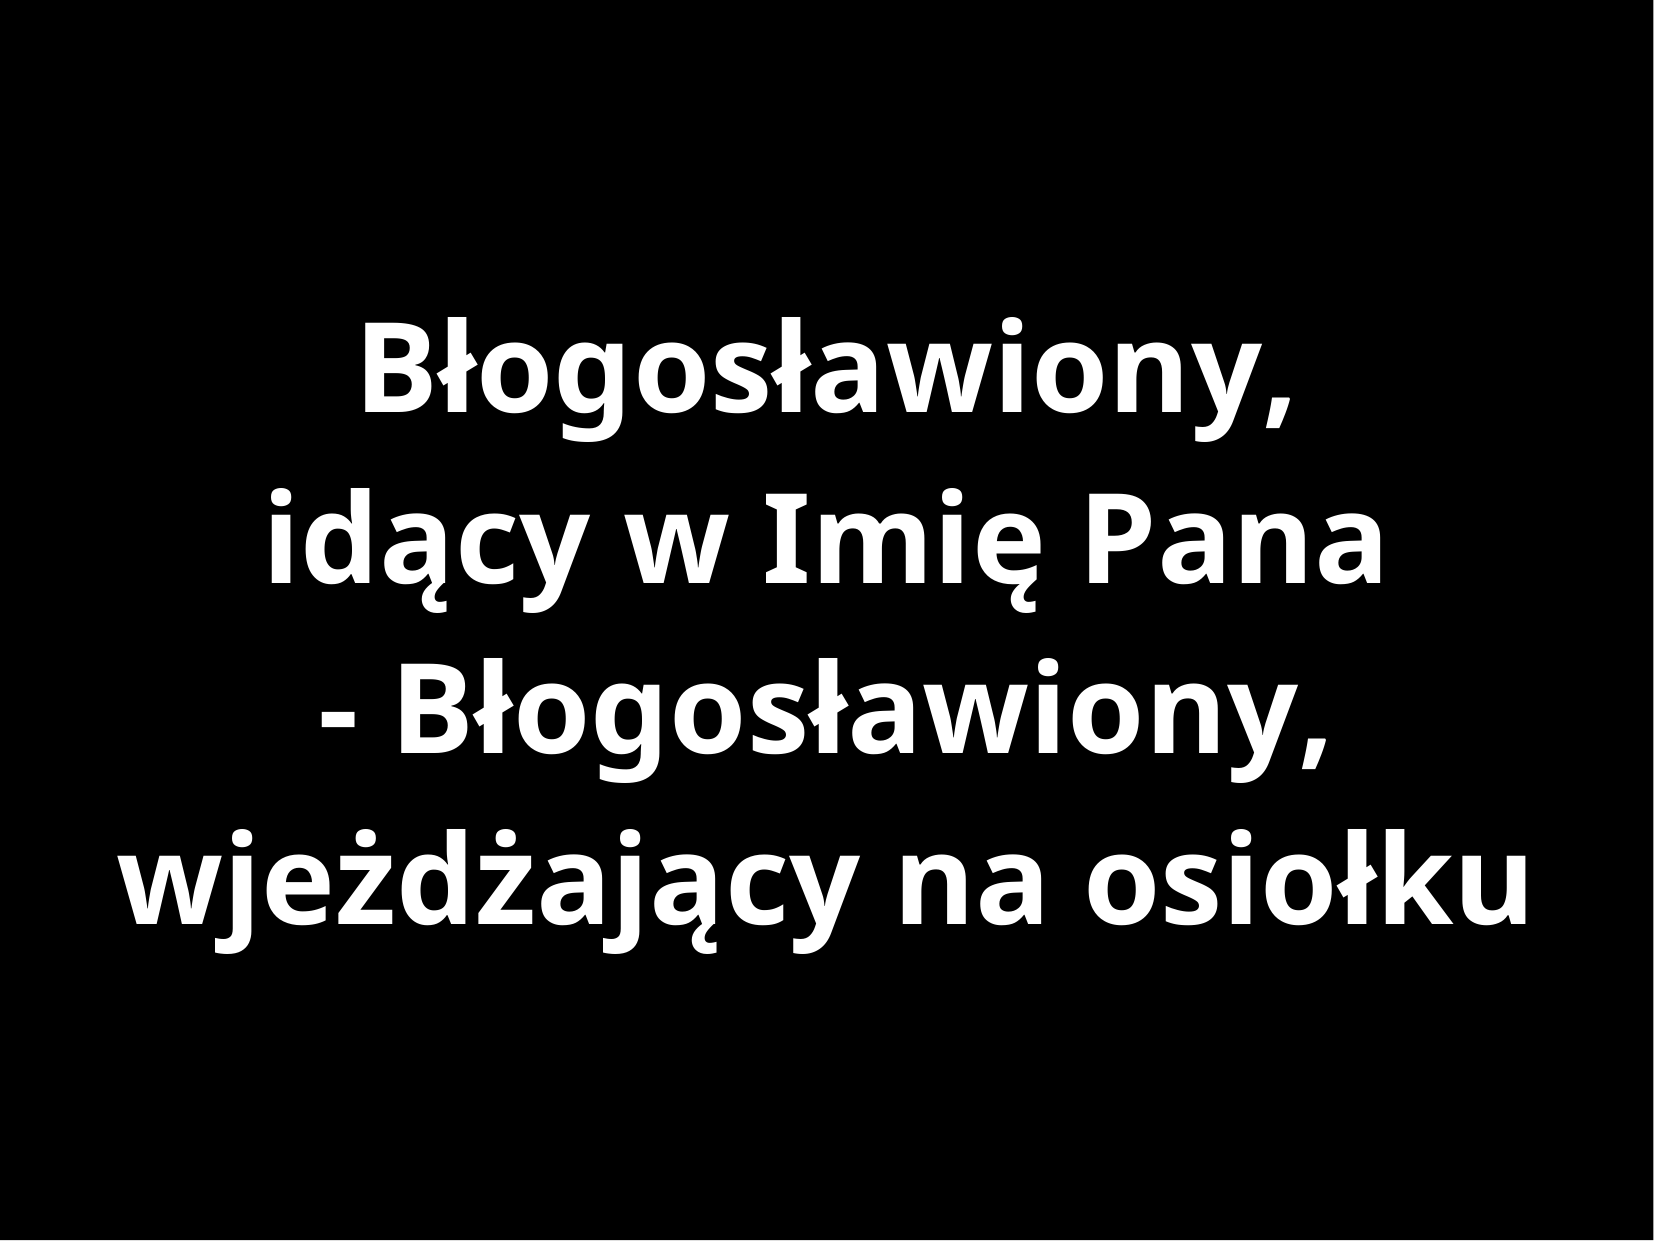

# Błogosławiony, idący w Imię Pana - Błogosławiony, wjeżdżający na osiołku